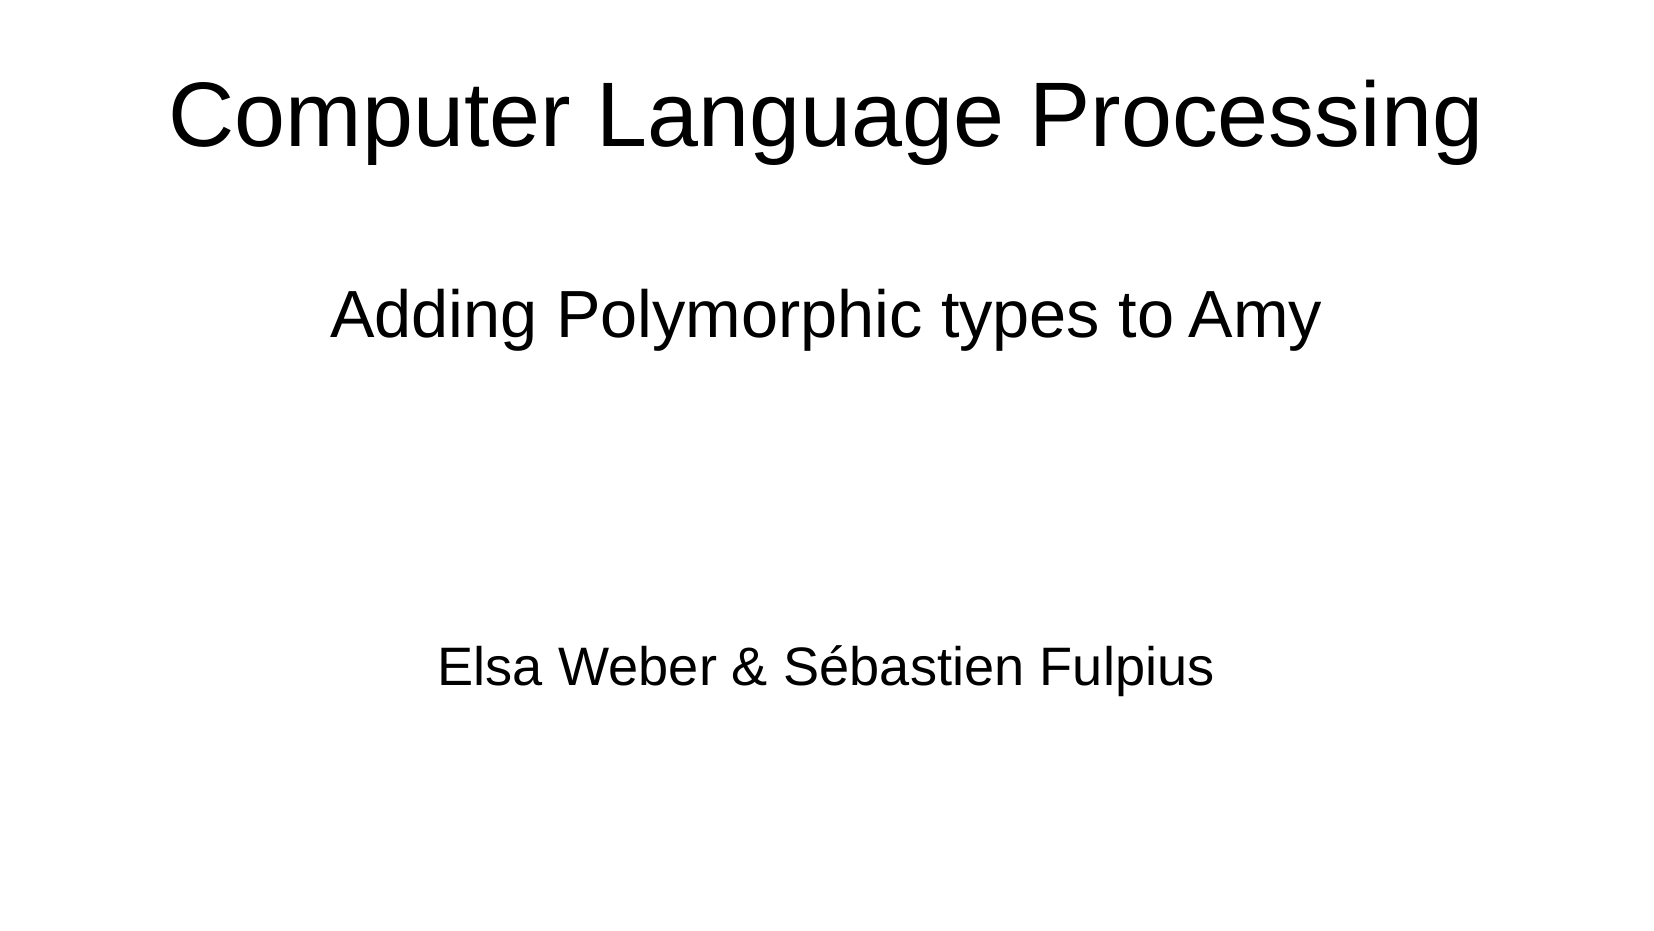

# Computer Language Processing
Adding Polymorphic types to Amy
Elsa Weber & Sébastien Fulpius